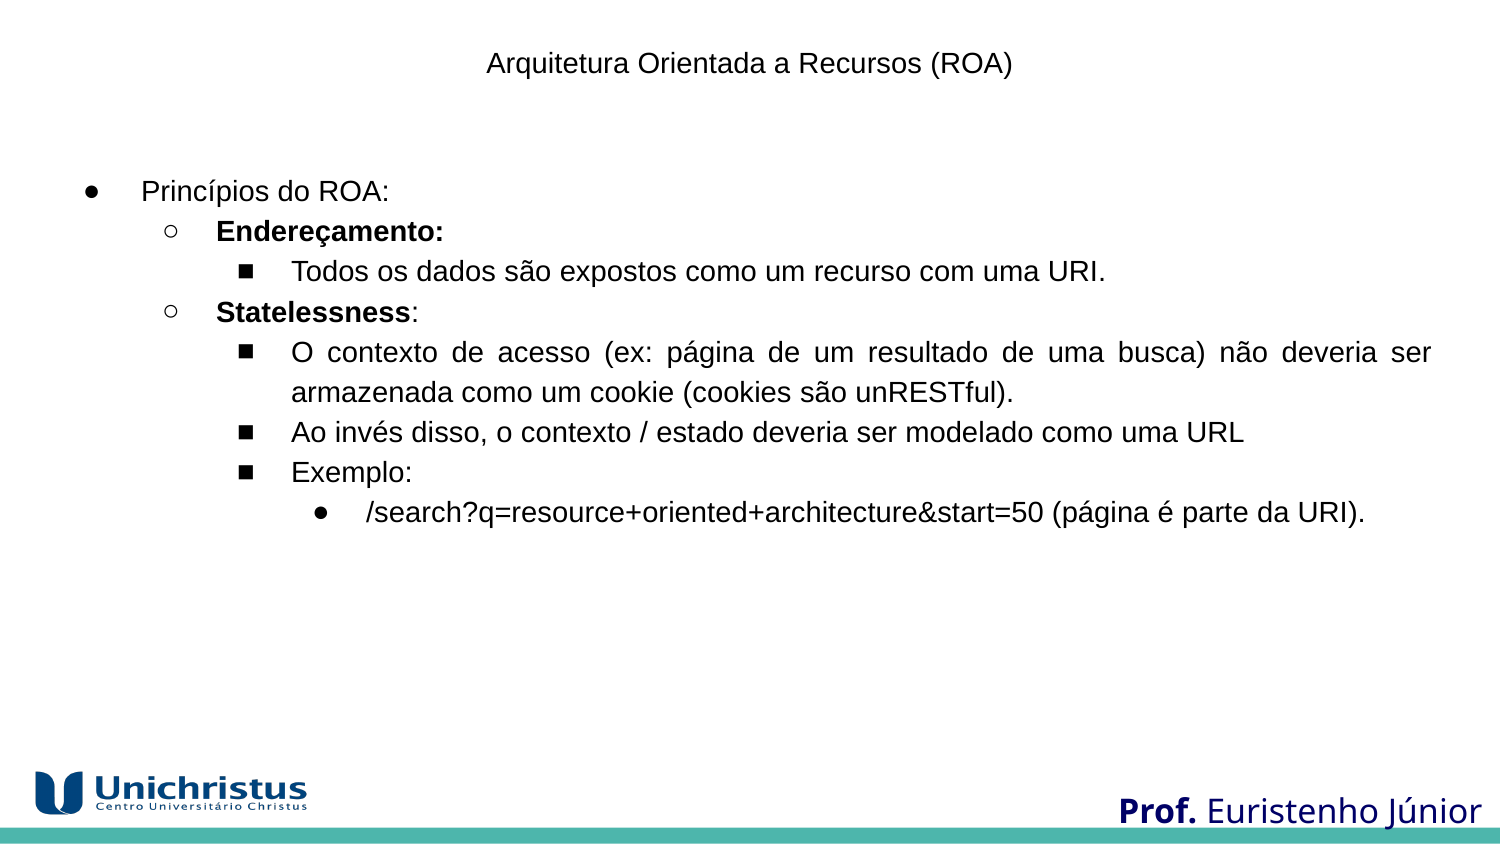

# Arquitetura Orientada a Recursos (ROA)
Princípios do ROA:
Endereçamento:
Todos os dados são expostos como um recurso com uma URI.
Statelessness:
O contexto de acesso (ex: página de um resultado de uma busca) não deveria ser armazenada como um cookie (cookies são unRESTful).
Ao invés disso, o contexto / estado deveria ser modelado como uma URL
Exemplo:
/search?q=resource+oriented+architecture&start=50 (página é parte da URI).
Prof. Euristenho Júnior